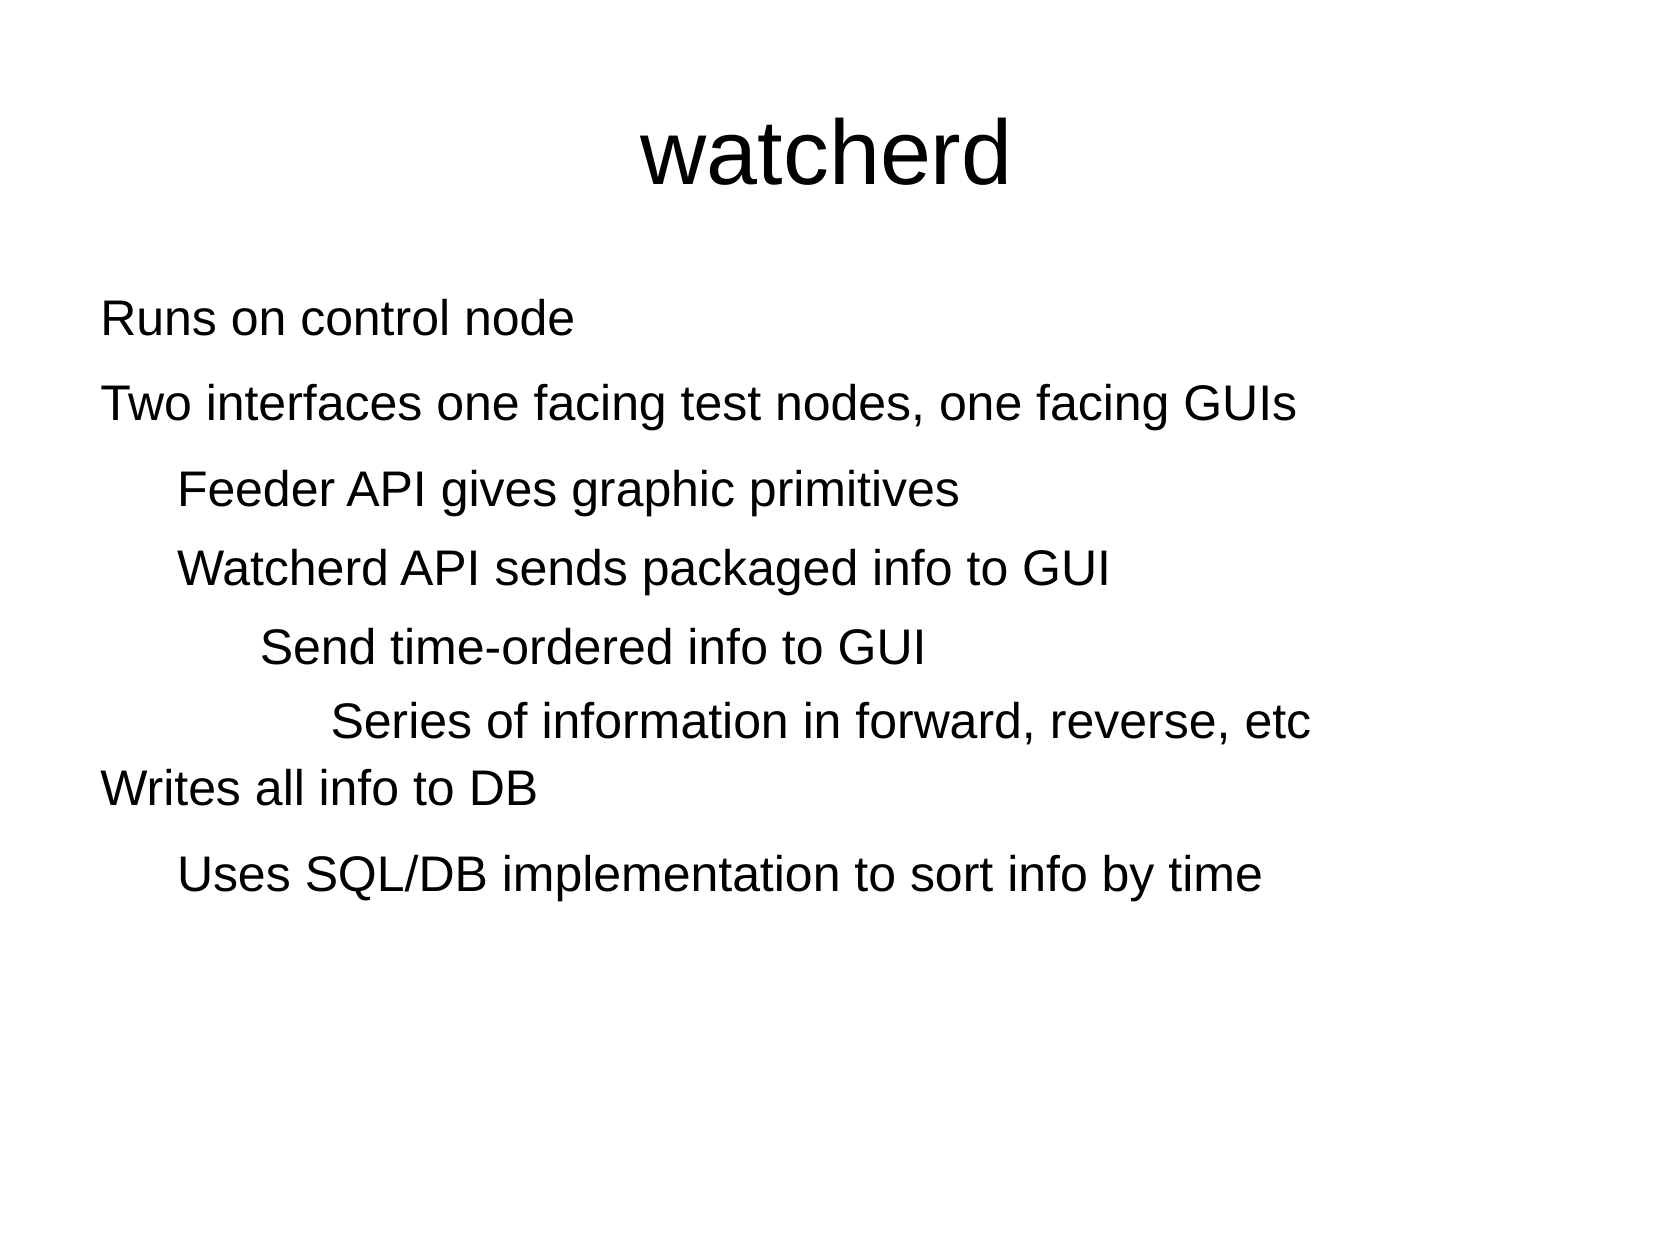

# watcherd
Runs on control node
Two interfaces one facing test nodes, one facing GUIs
Feeder API gives graphic primitives
Watcherd API sends packaged info to GUI
Send time-ordered info to GUI
Series of information in forward, reverse, etc
Writes all info to DB
Uses SQL/DB implementation to sort info by time